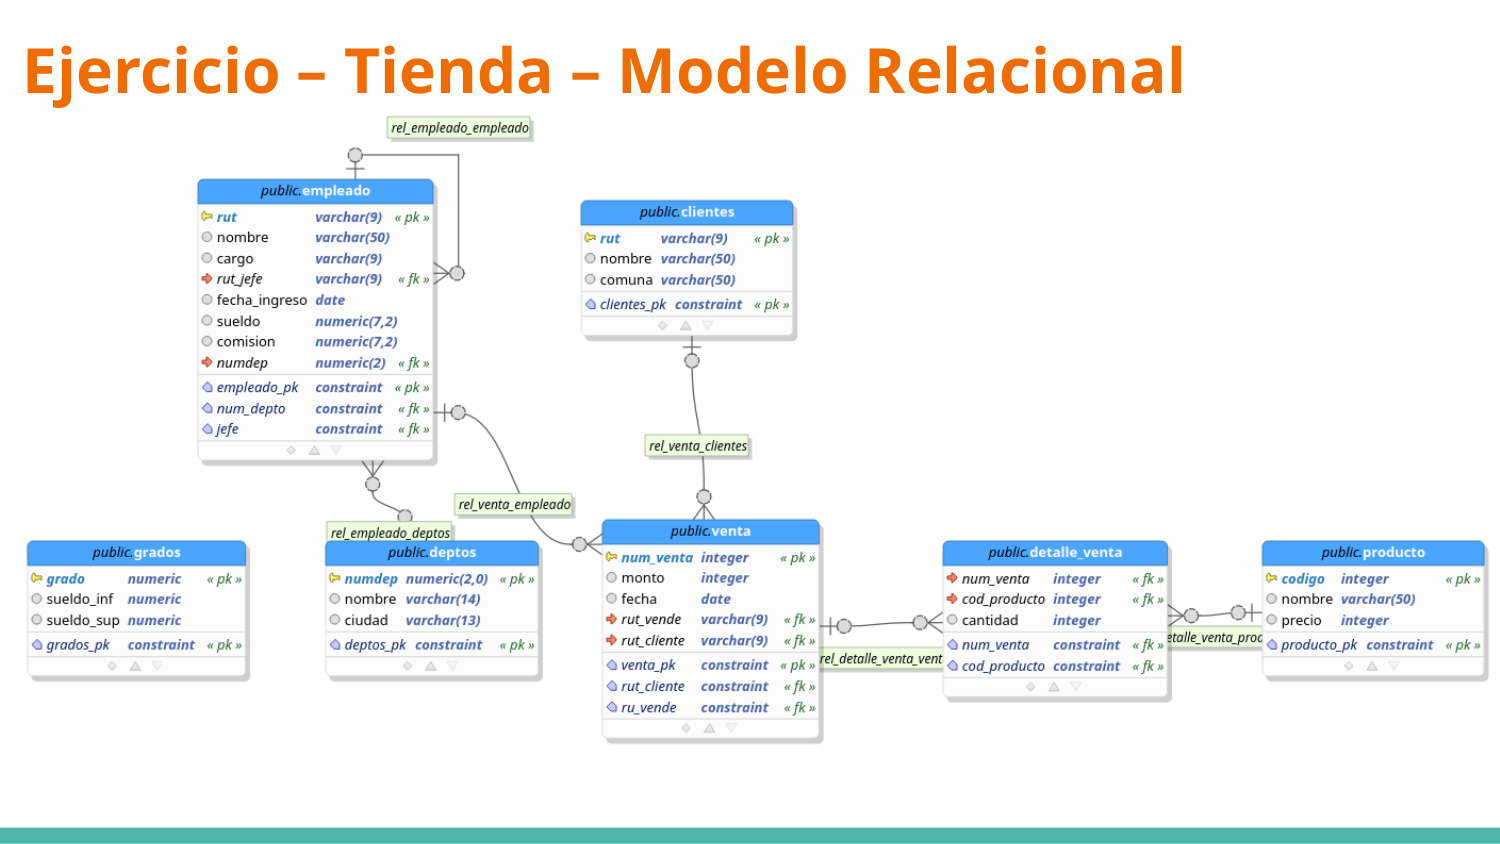

# Ejercicio – Tienda – Modelo Relacional